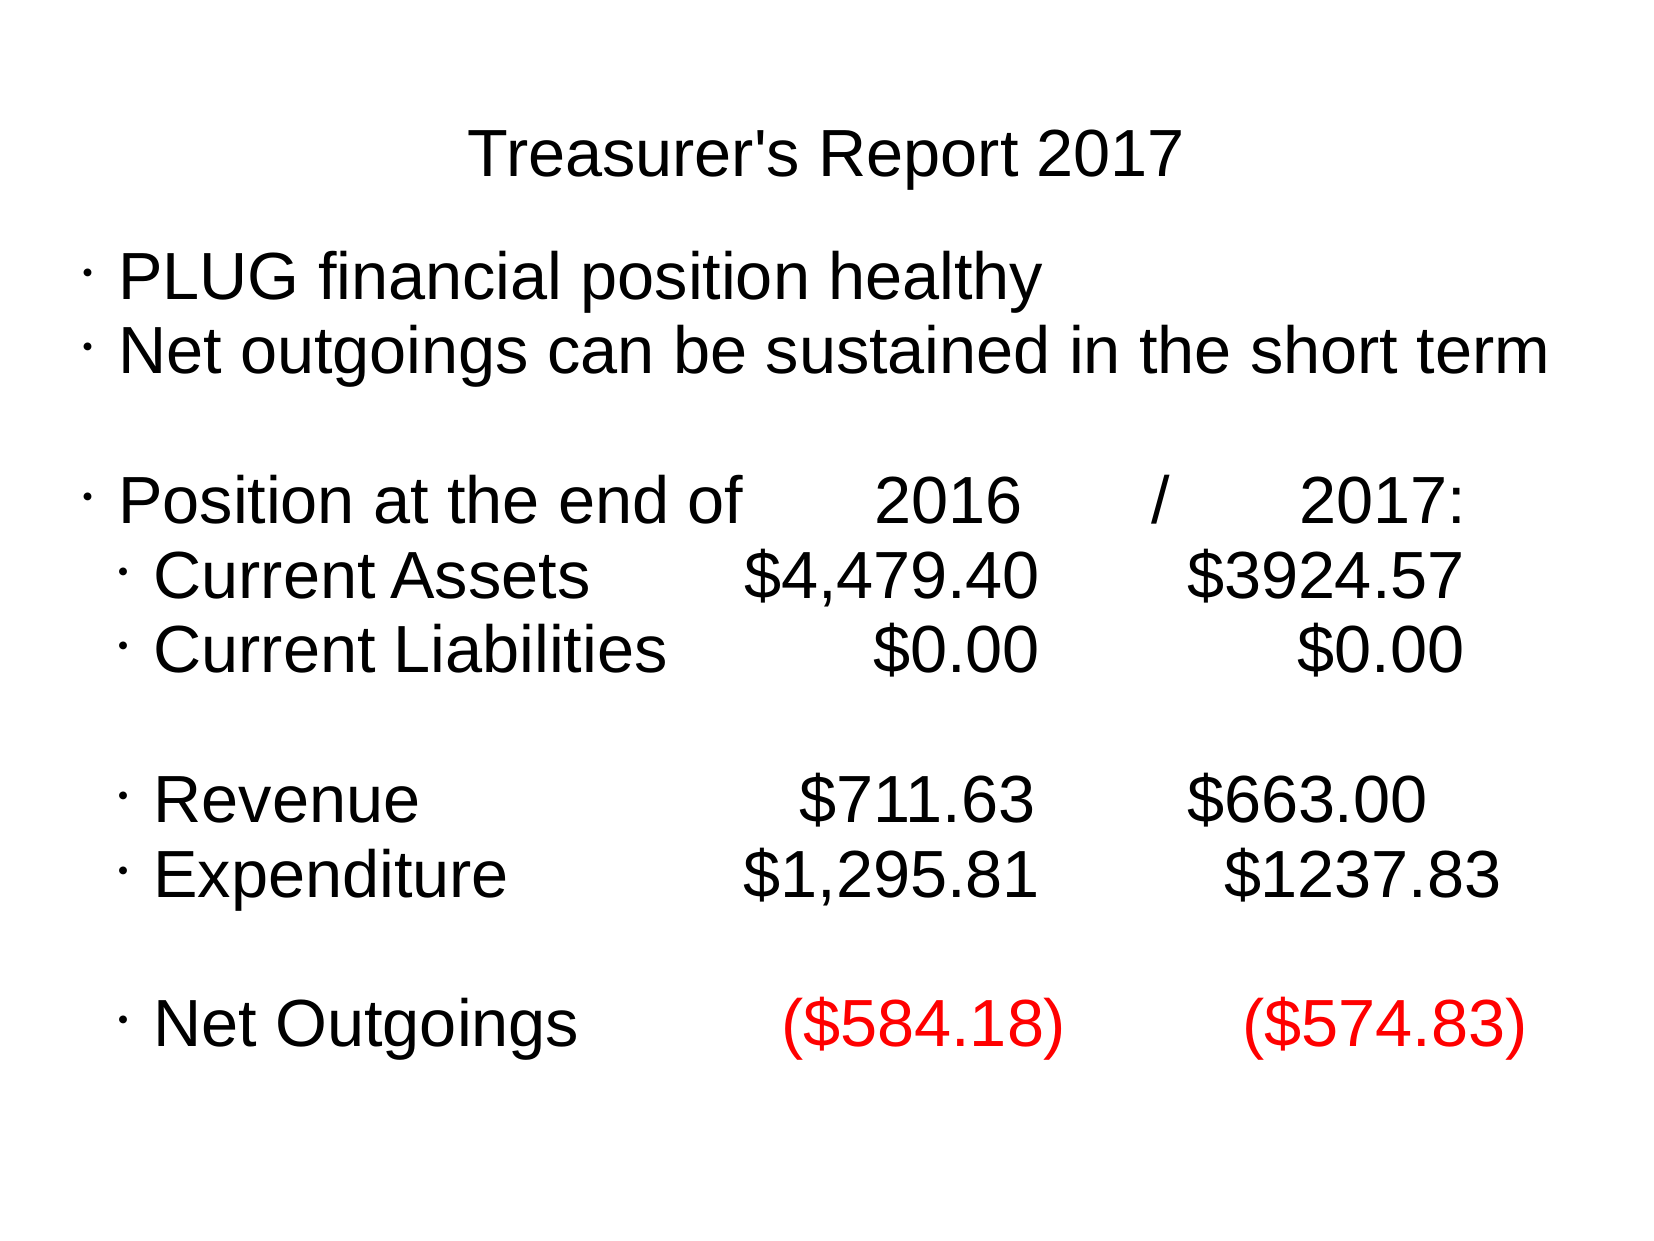

# Treasurer's Report 2017
PLUG financial position healthy
Net outgoings can be sustained in the short term
Position at the end of 		 2016		/ 		2017:
Current Assets			$4,479.40		$3924.57
Current Liabilities			 $0.00			 $0.00
Revenue 					 $711.63			$663.00
Expenditure			 $1,295.81		 $1237.83
Net Outgoings		 ($584.18)		 ($574.83)